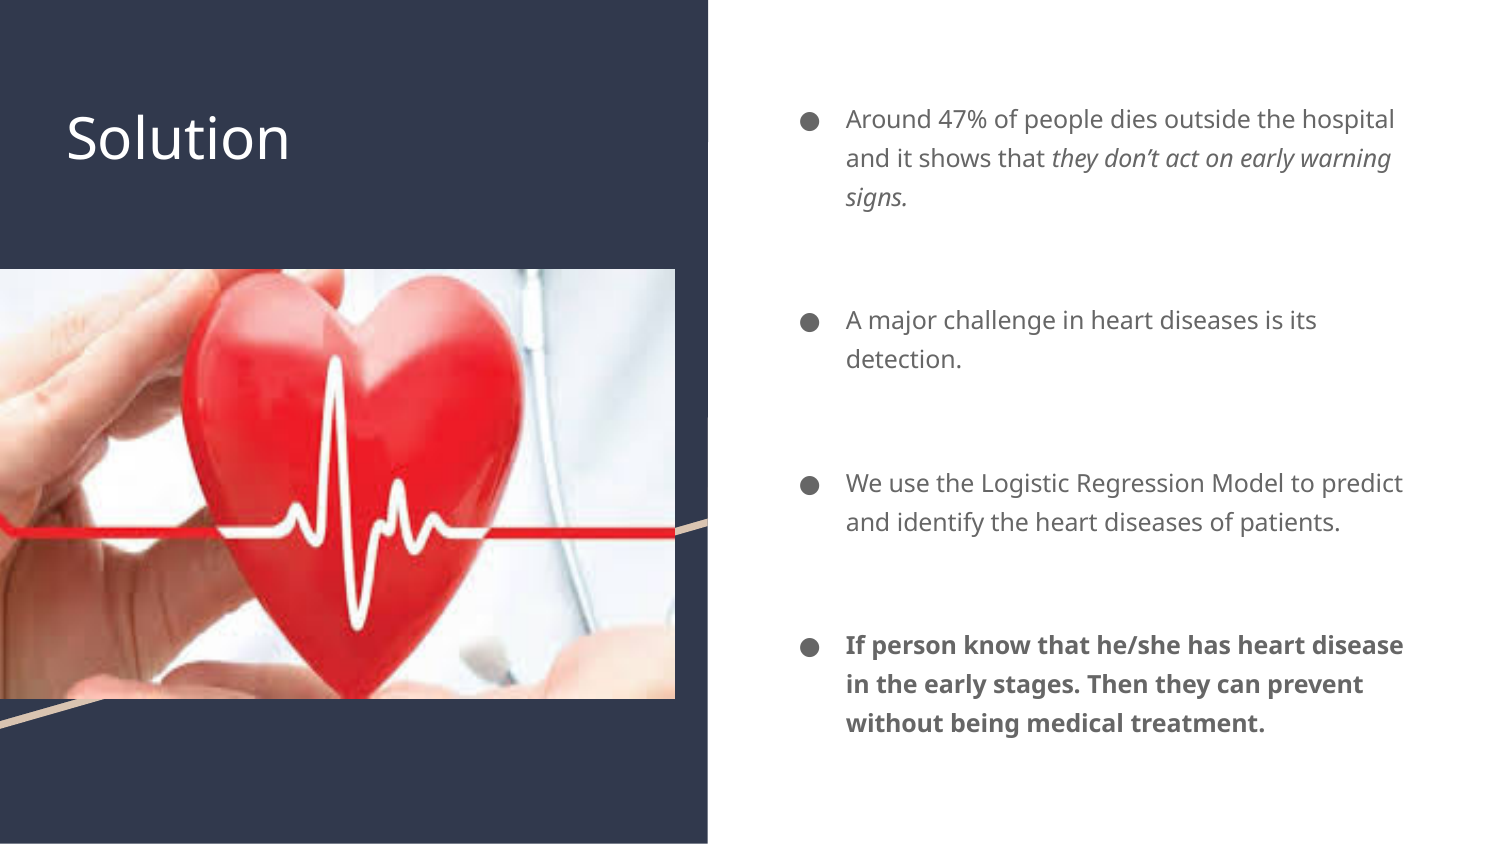

# Solution
Around 47% of people dies outside the hospital and it shows that they don’t act on early warning signs.
A major challenge in heart diseases is its detection.
We use the Logistic Regression Model to predict and identify the heart diseases of patients.
If person know that he/she has heart disease in the early stages. Then they can prevent without being medical treatment.